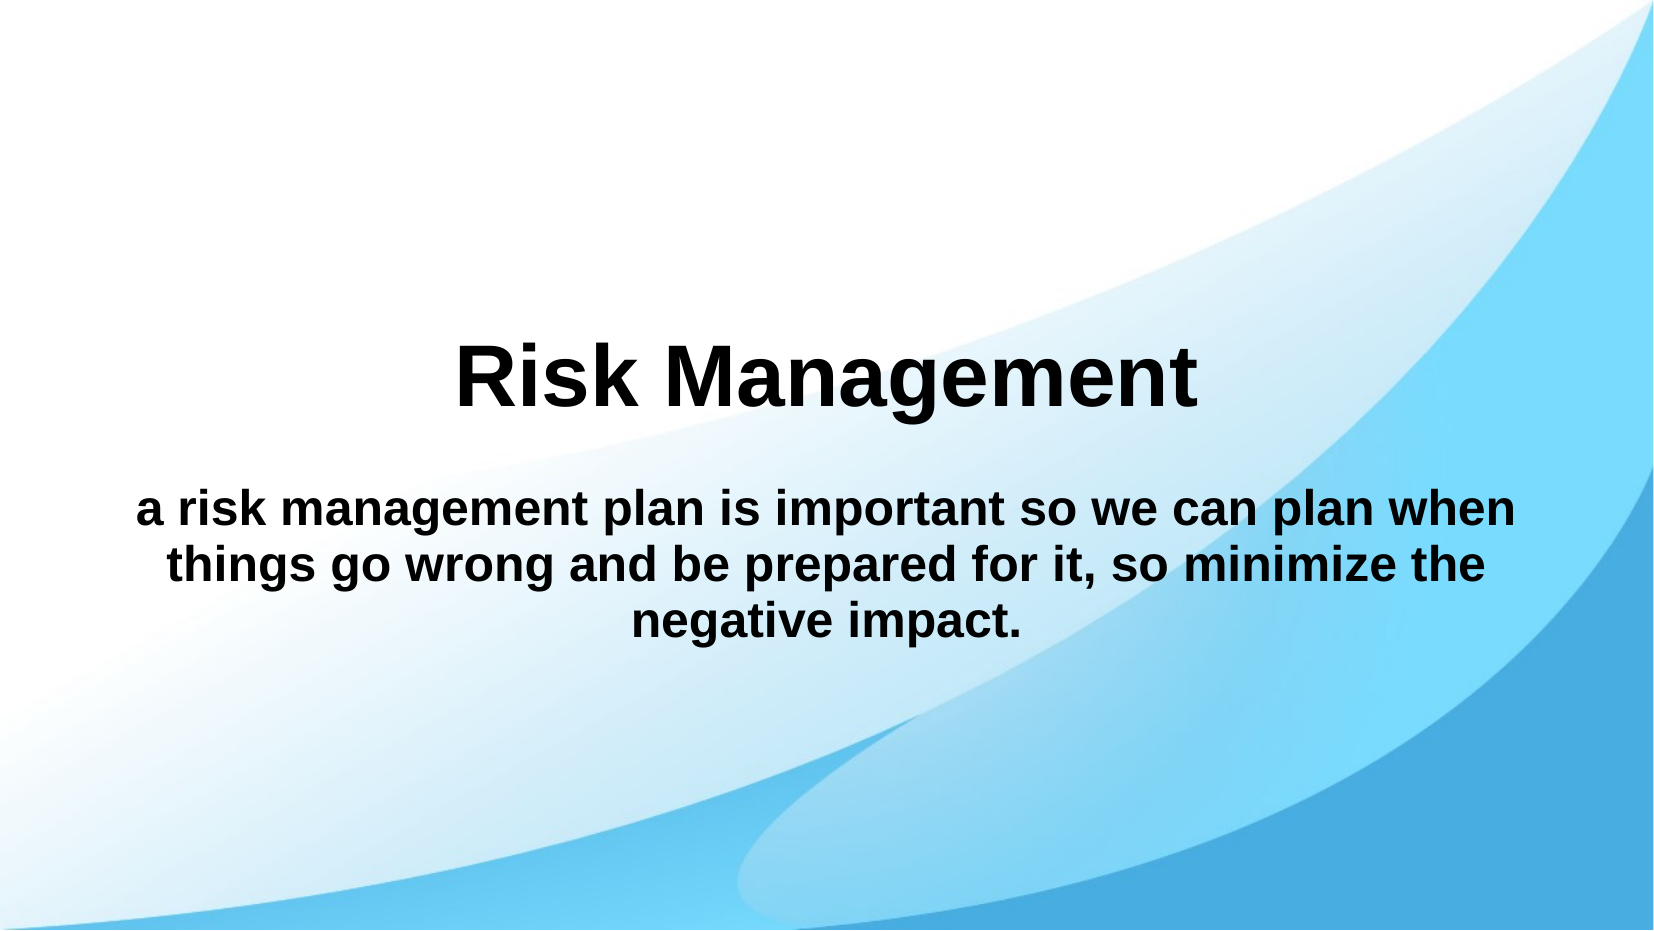

# Risk Management a risk management plan is important so we can plan when things go wrong and be prepared for it, so minimize the negative impact.